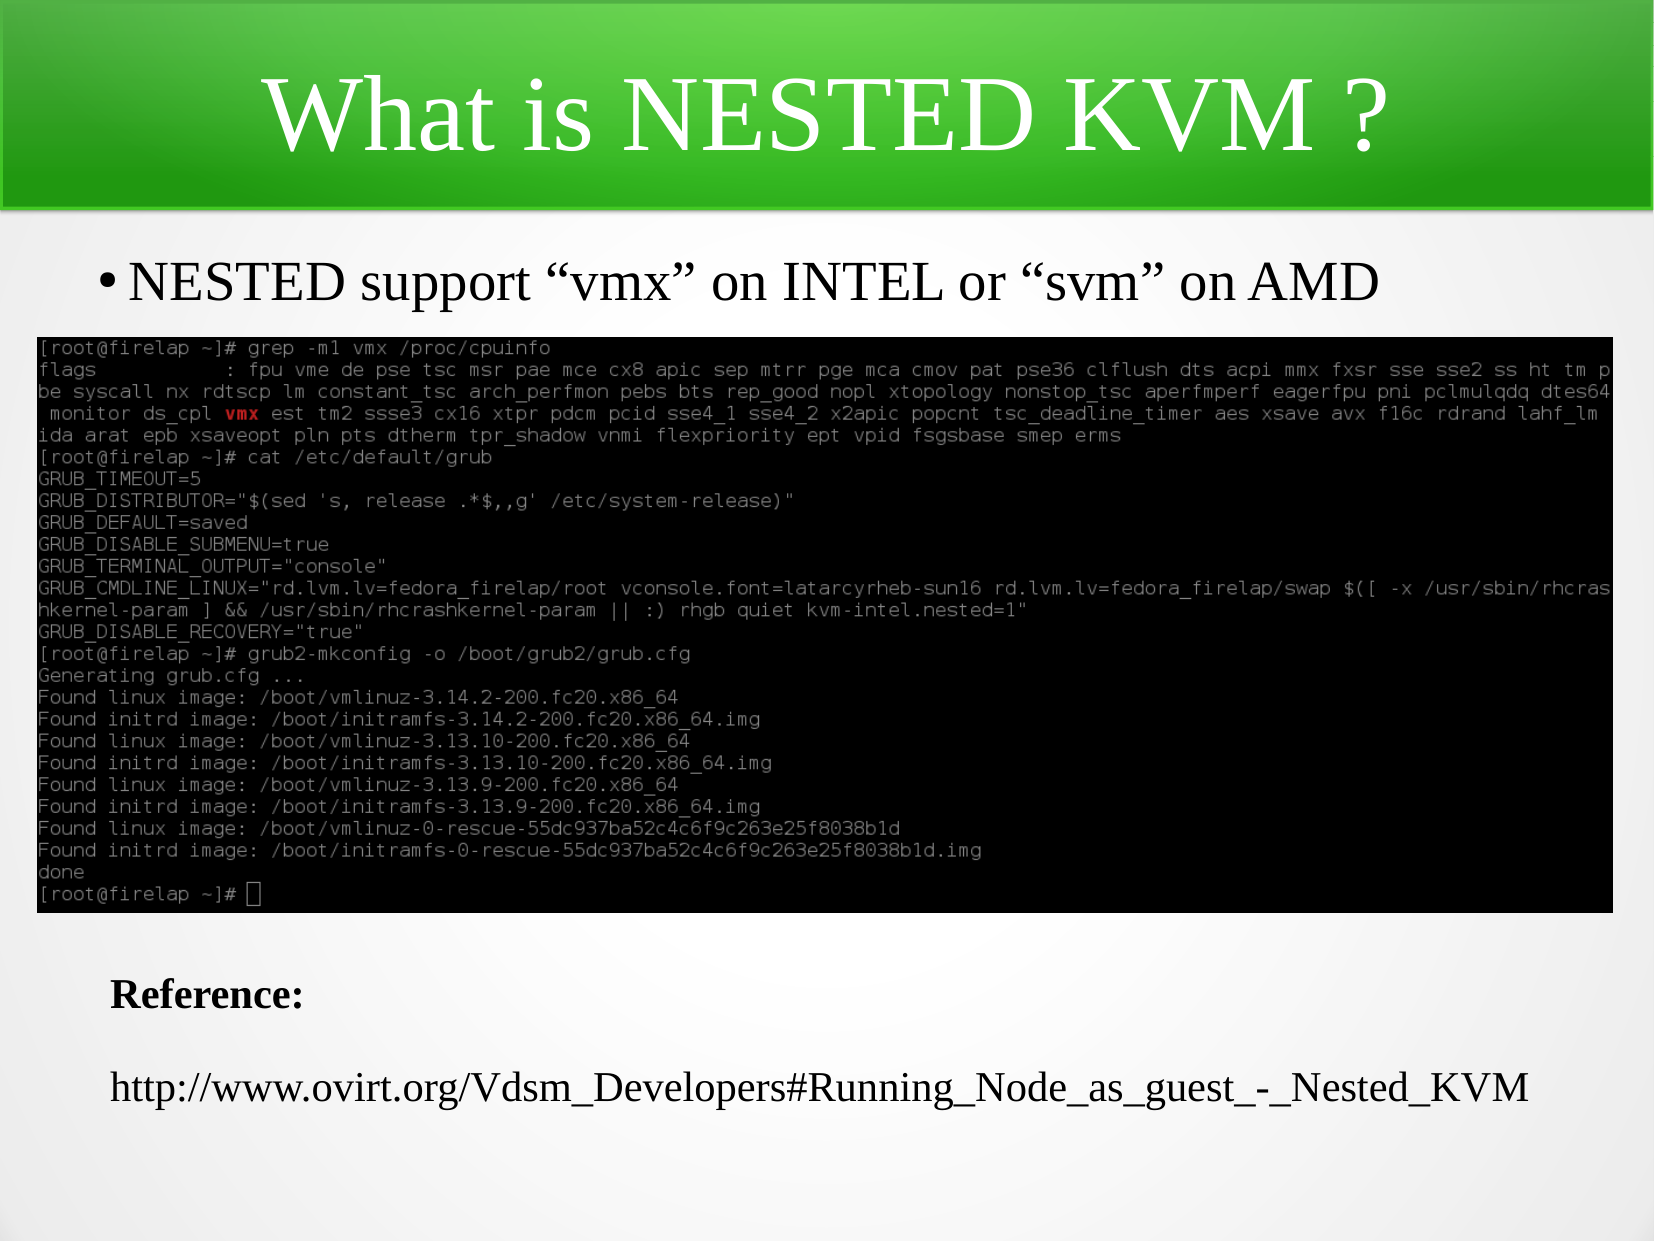

# What is NESTED KVM ?
 NESTED support “vmx” on INTEL or “svm” on AMD
Reference:
http://www.ovirt.org/Vdsm_Developers#Running_Node_as_guest_-_Nested_KVM